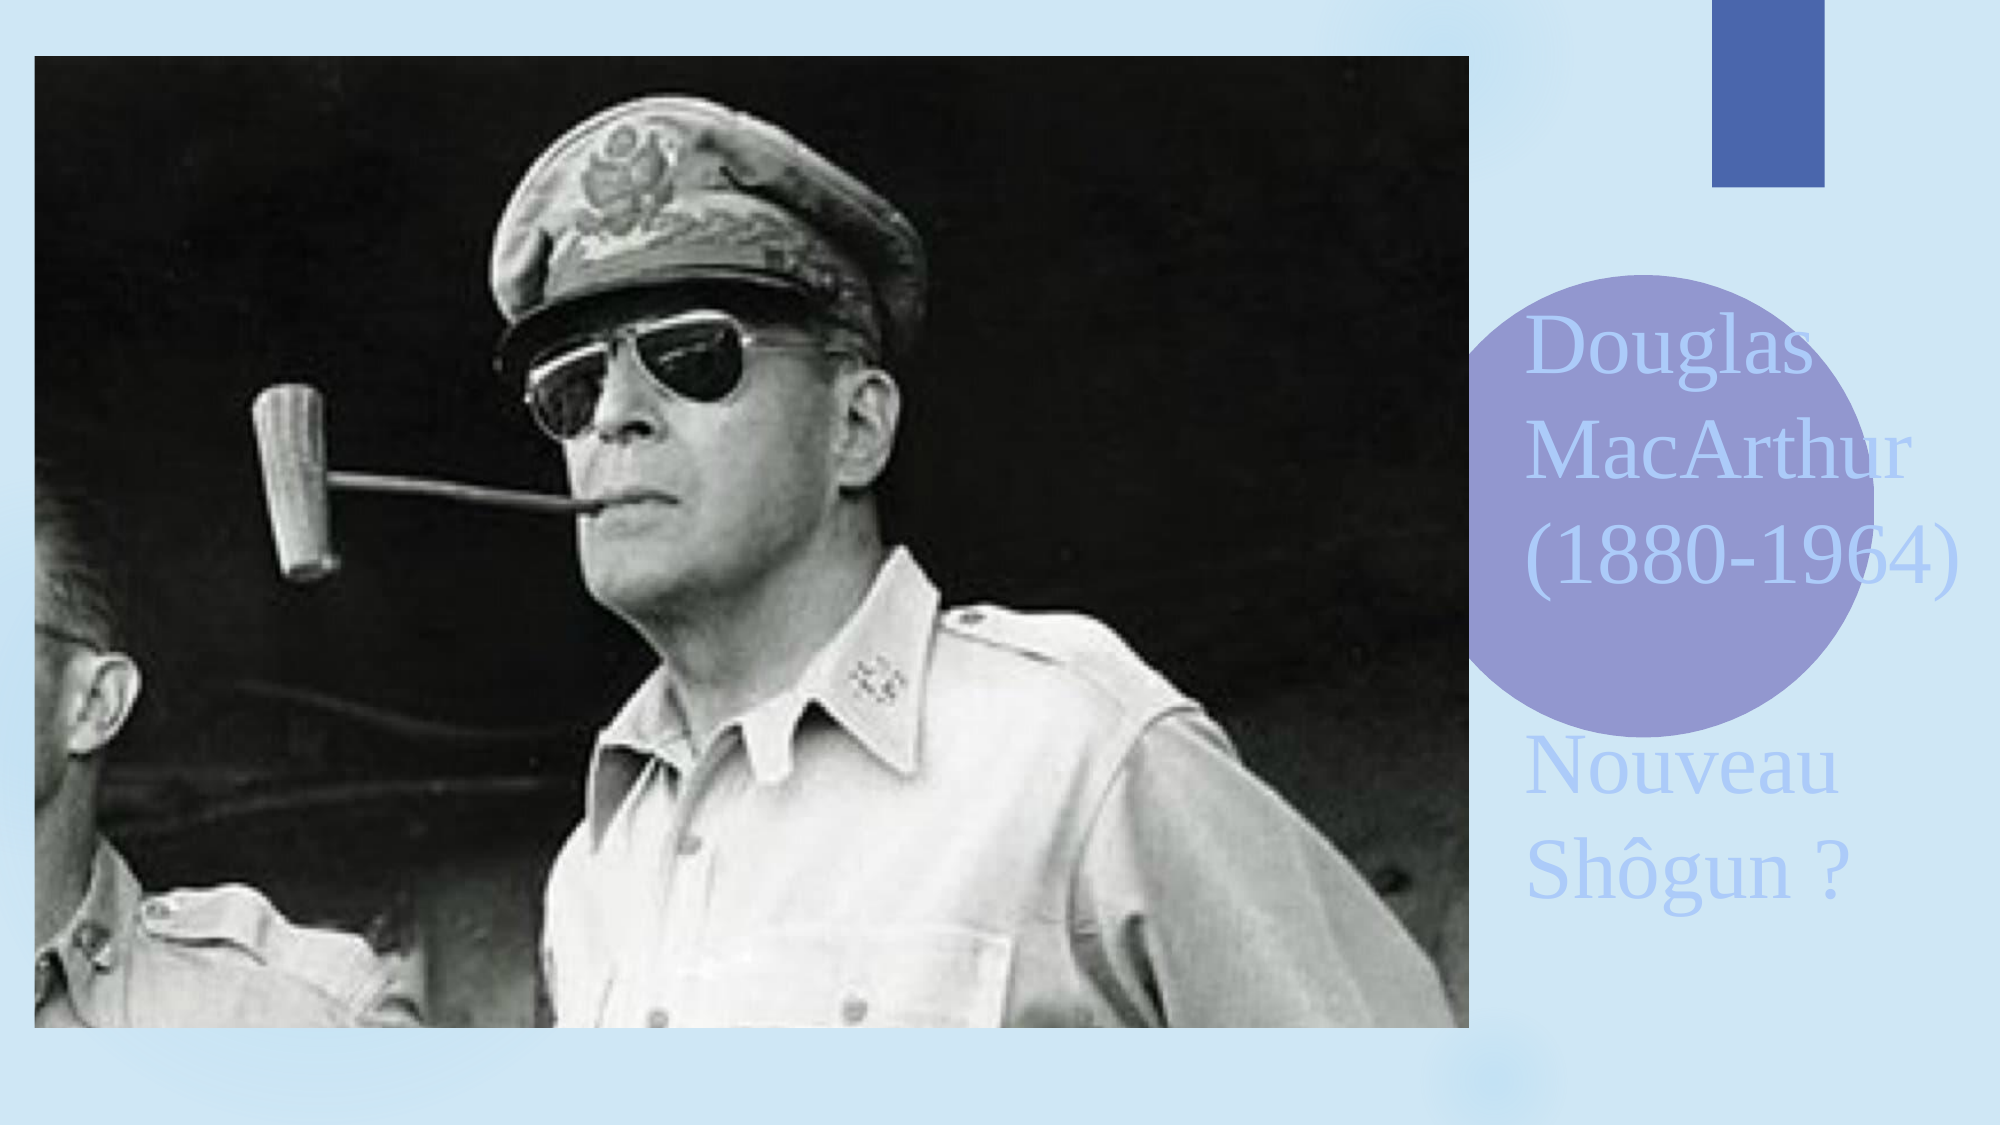

# Douglas MacArthur (1880-1964) Nouveau Shôgun ?